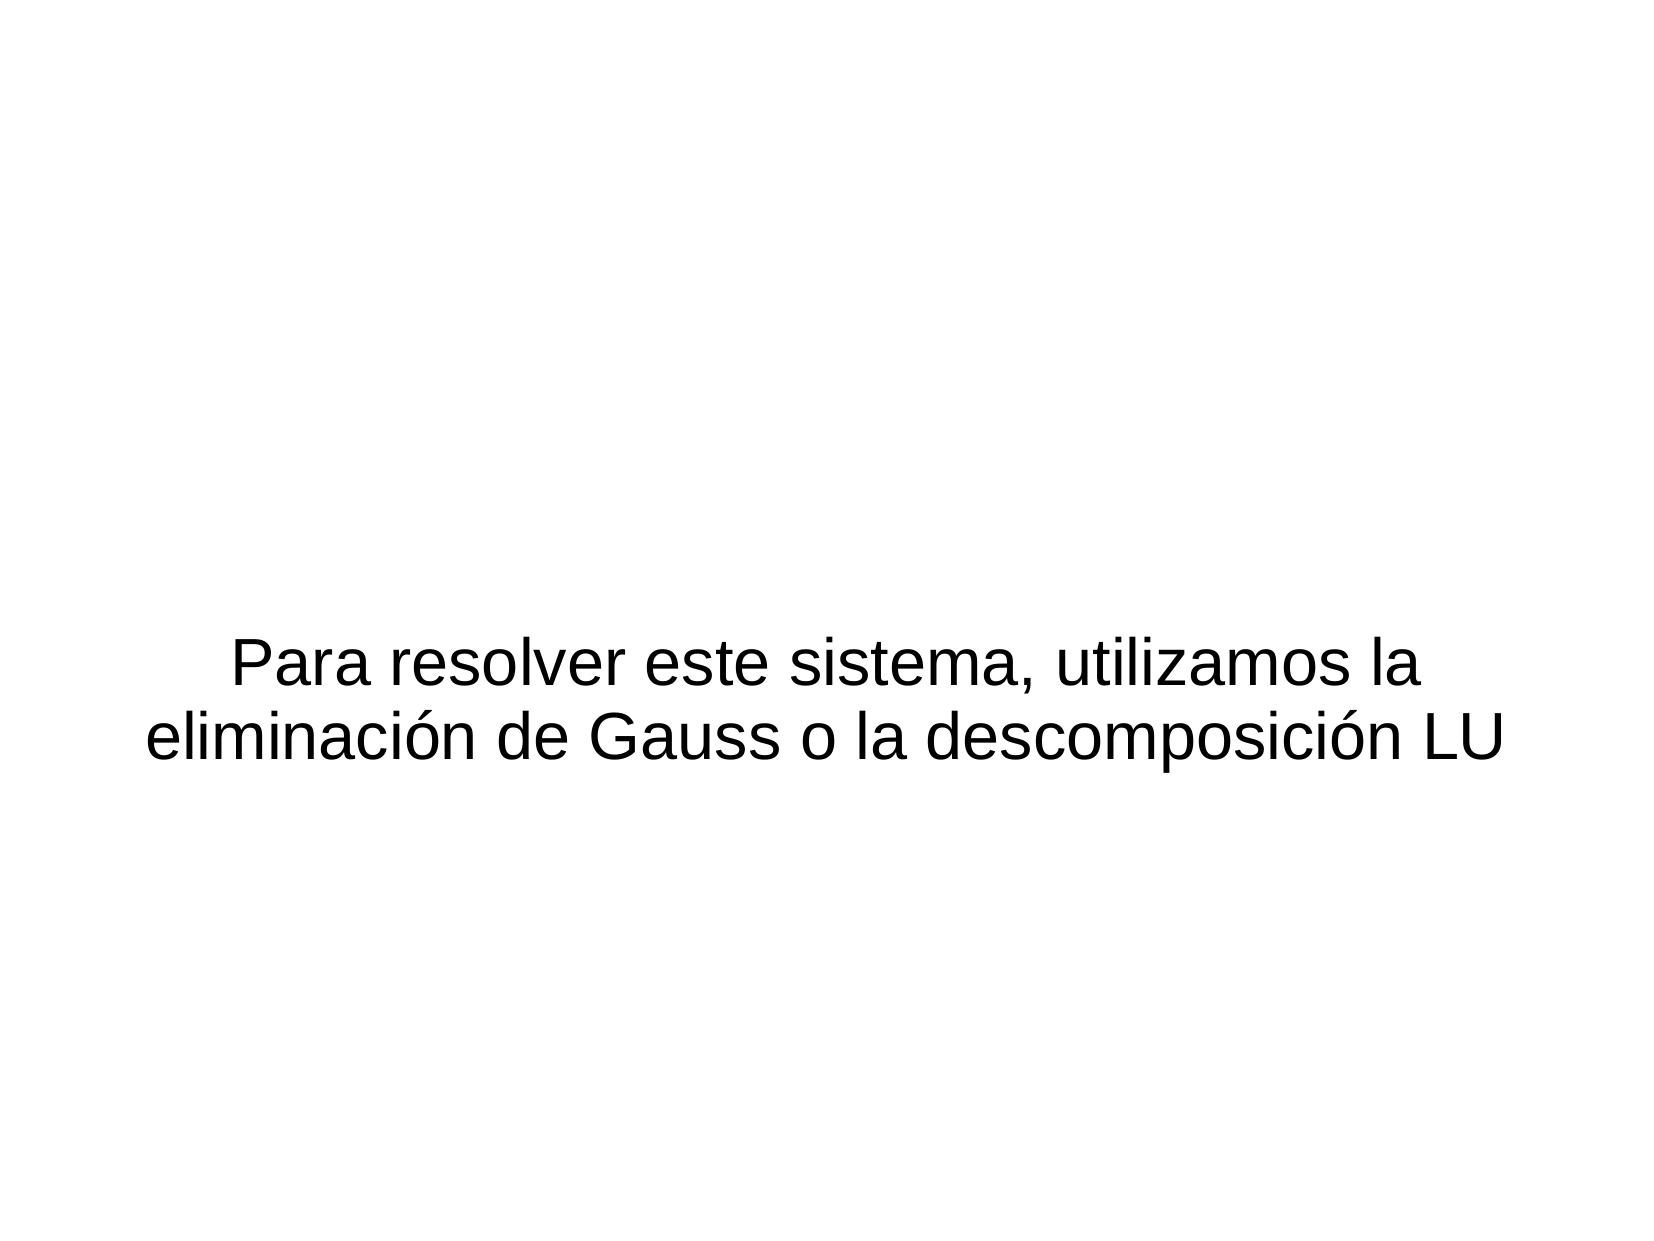

#
Para resolver este sistema, utilizamos la eliminación de Gauss o la descomposición LU